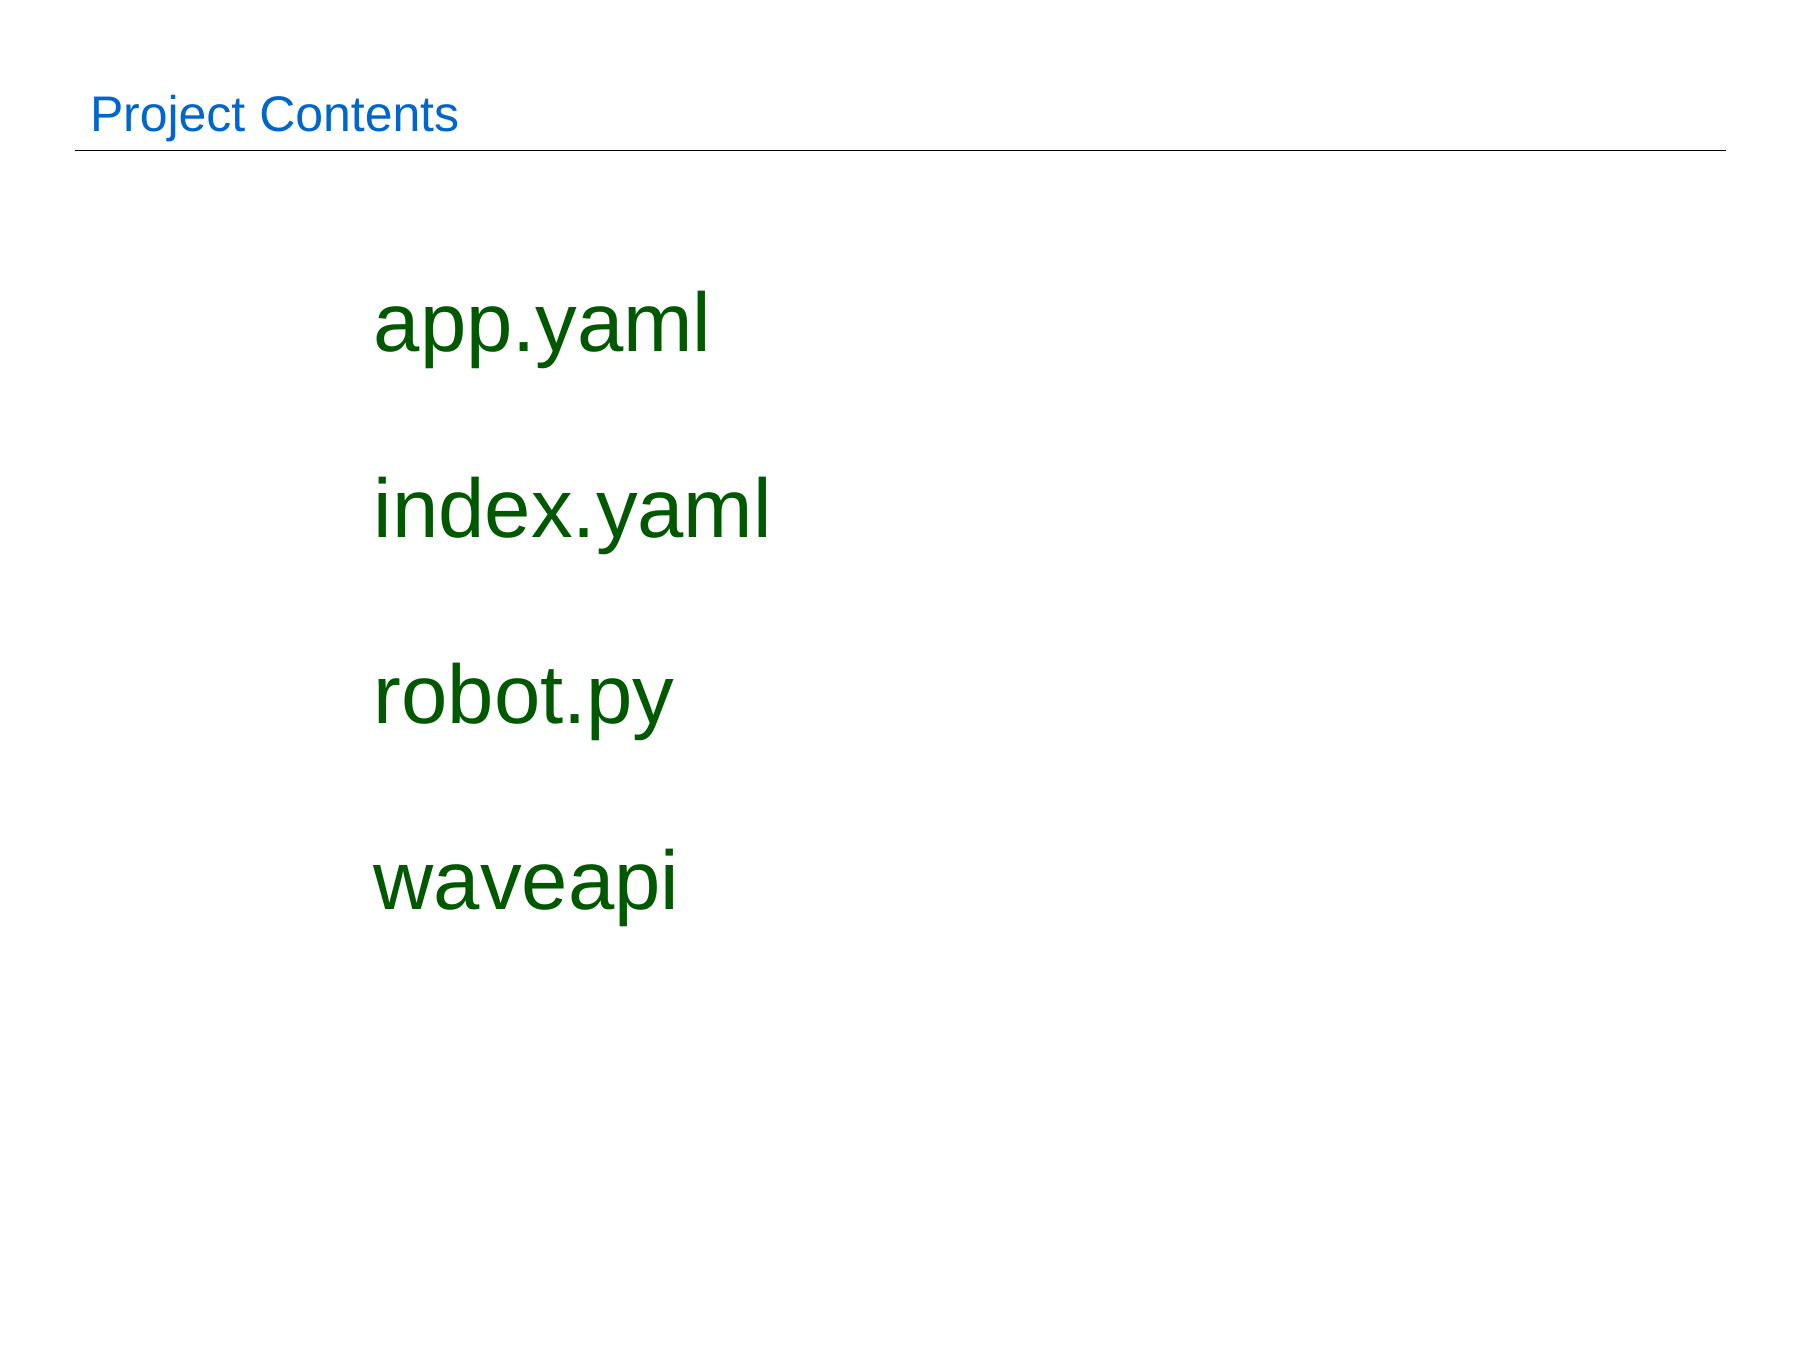

# Project Contents
app.yaml
index.yaml
robot.py
waveapi